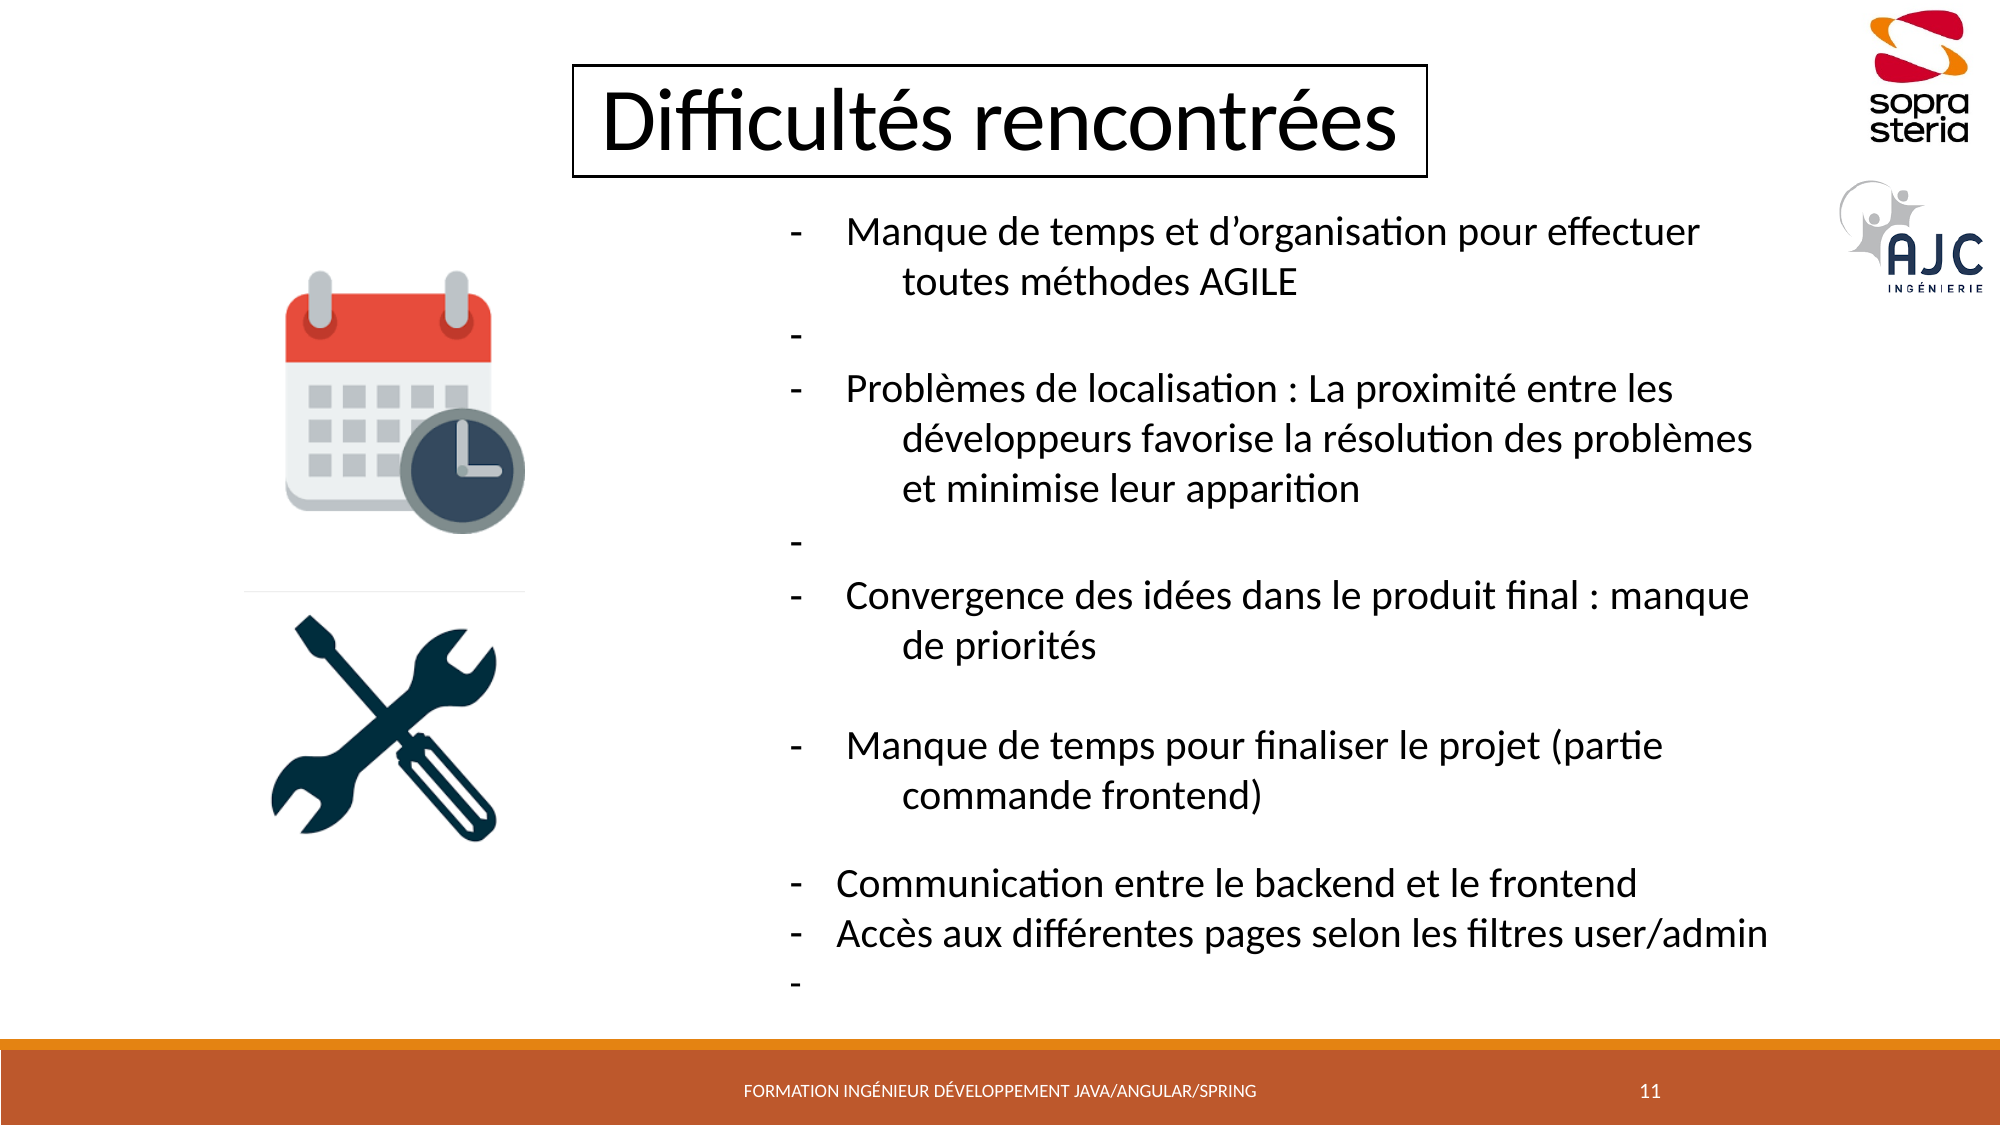

# Difficultés rencontrées
Manque de temps et d’organisation pour effectuer toutes méthodes AGILE
Problèmes de localisation : La proximité entre les développeurs favorise la résolution des problèmes et minimise leur apparition
Convergence des idées dans le produit final : manque de priorités
Manque de temps pour finaliser le projet (partie commande frontend)
Communication entre le backend et le frontend
Accès aux différentes pages selon les filtres user/admin
Formation Ingénieur Développement JAVA/ANGULAR/SPRING